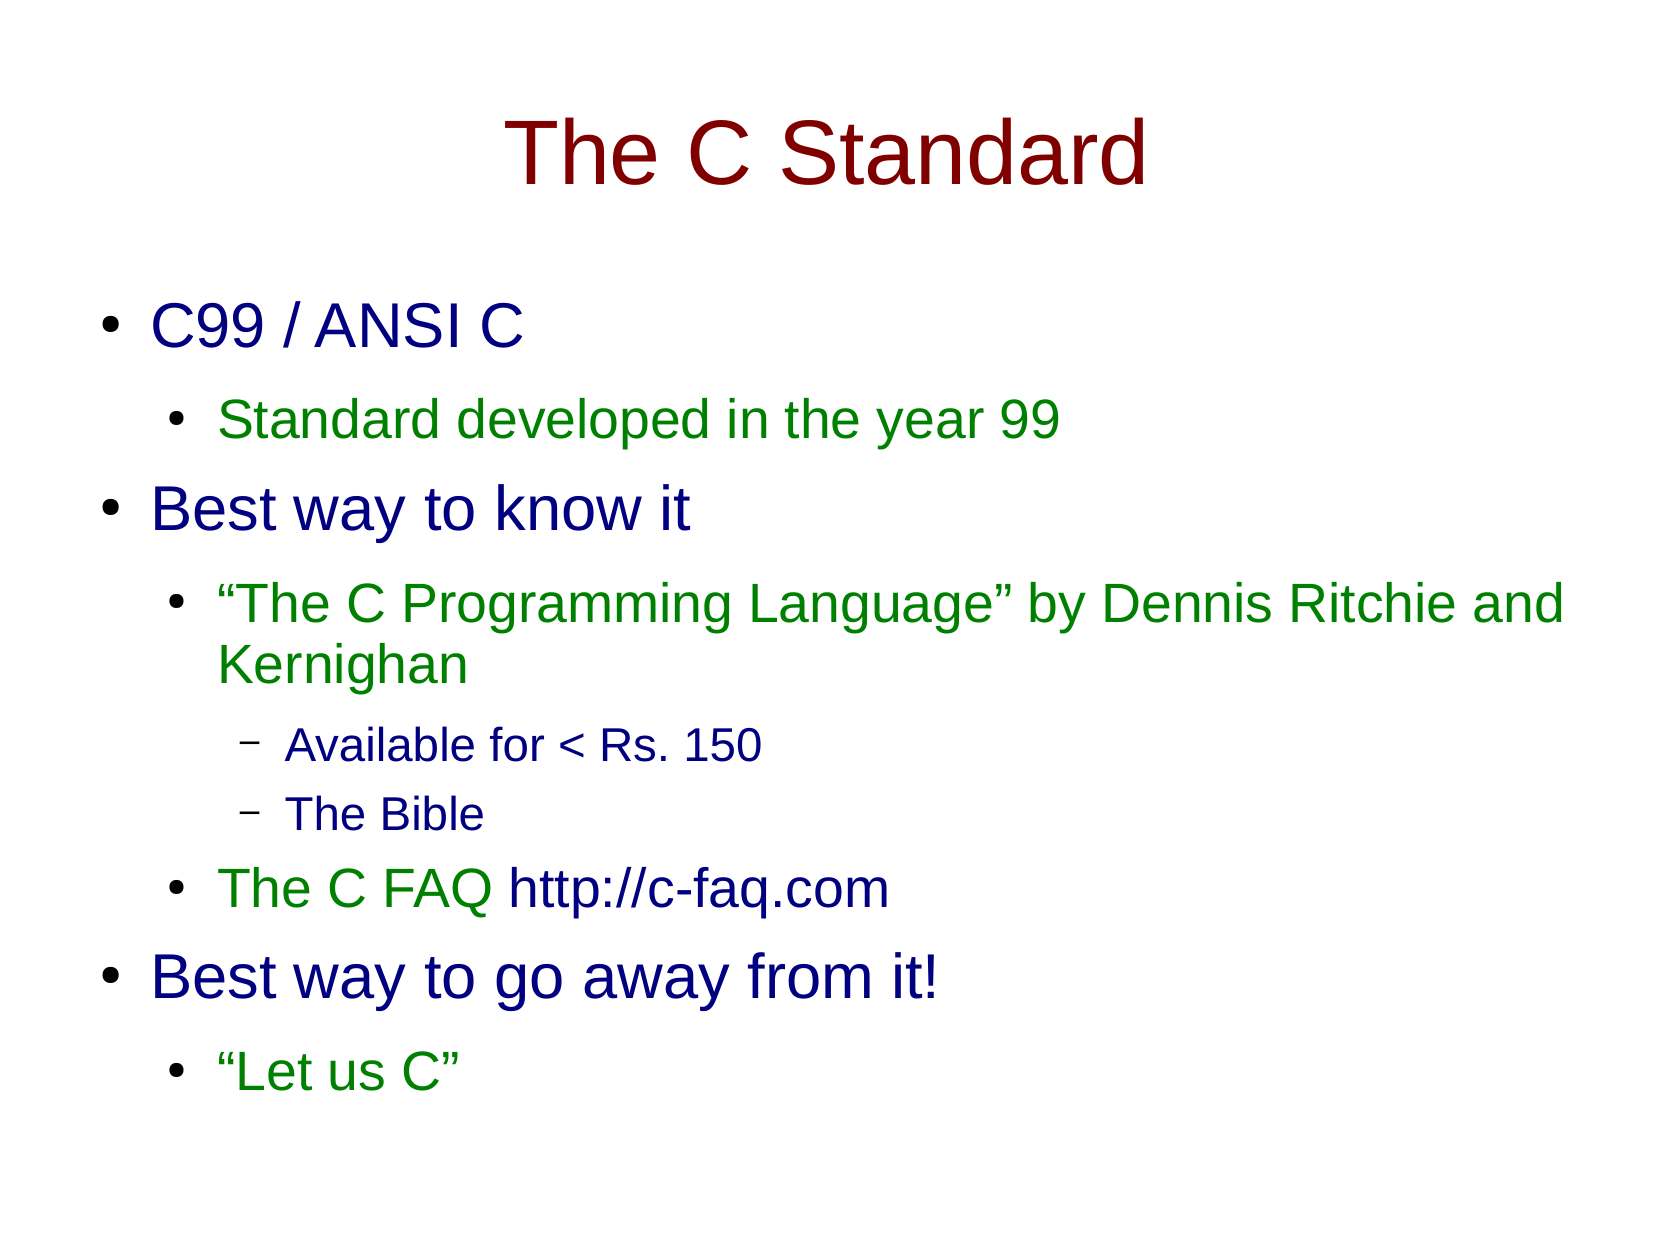

# The C Standard
C99 / ANSI C
Standard developed in the year 99
Best way to know it
“The C Programming Language” by Dennis Ritchie and Kernighan
Available for < Rs. 150
The Bible
The C FAQ http://c-faq.com
Best way to go away from it!
“Let us C”